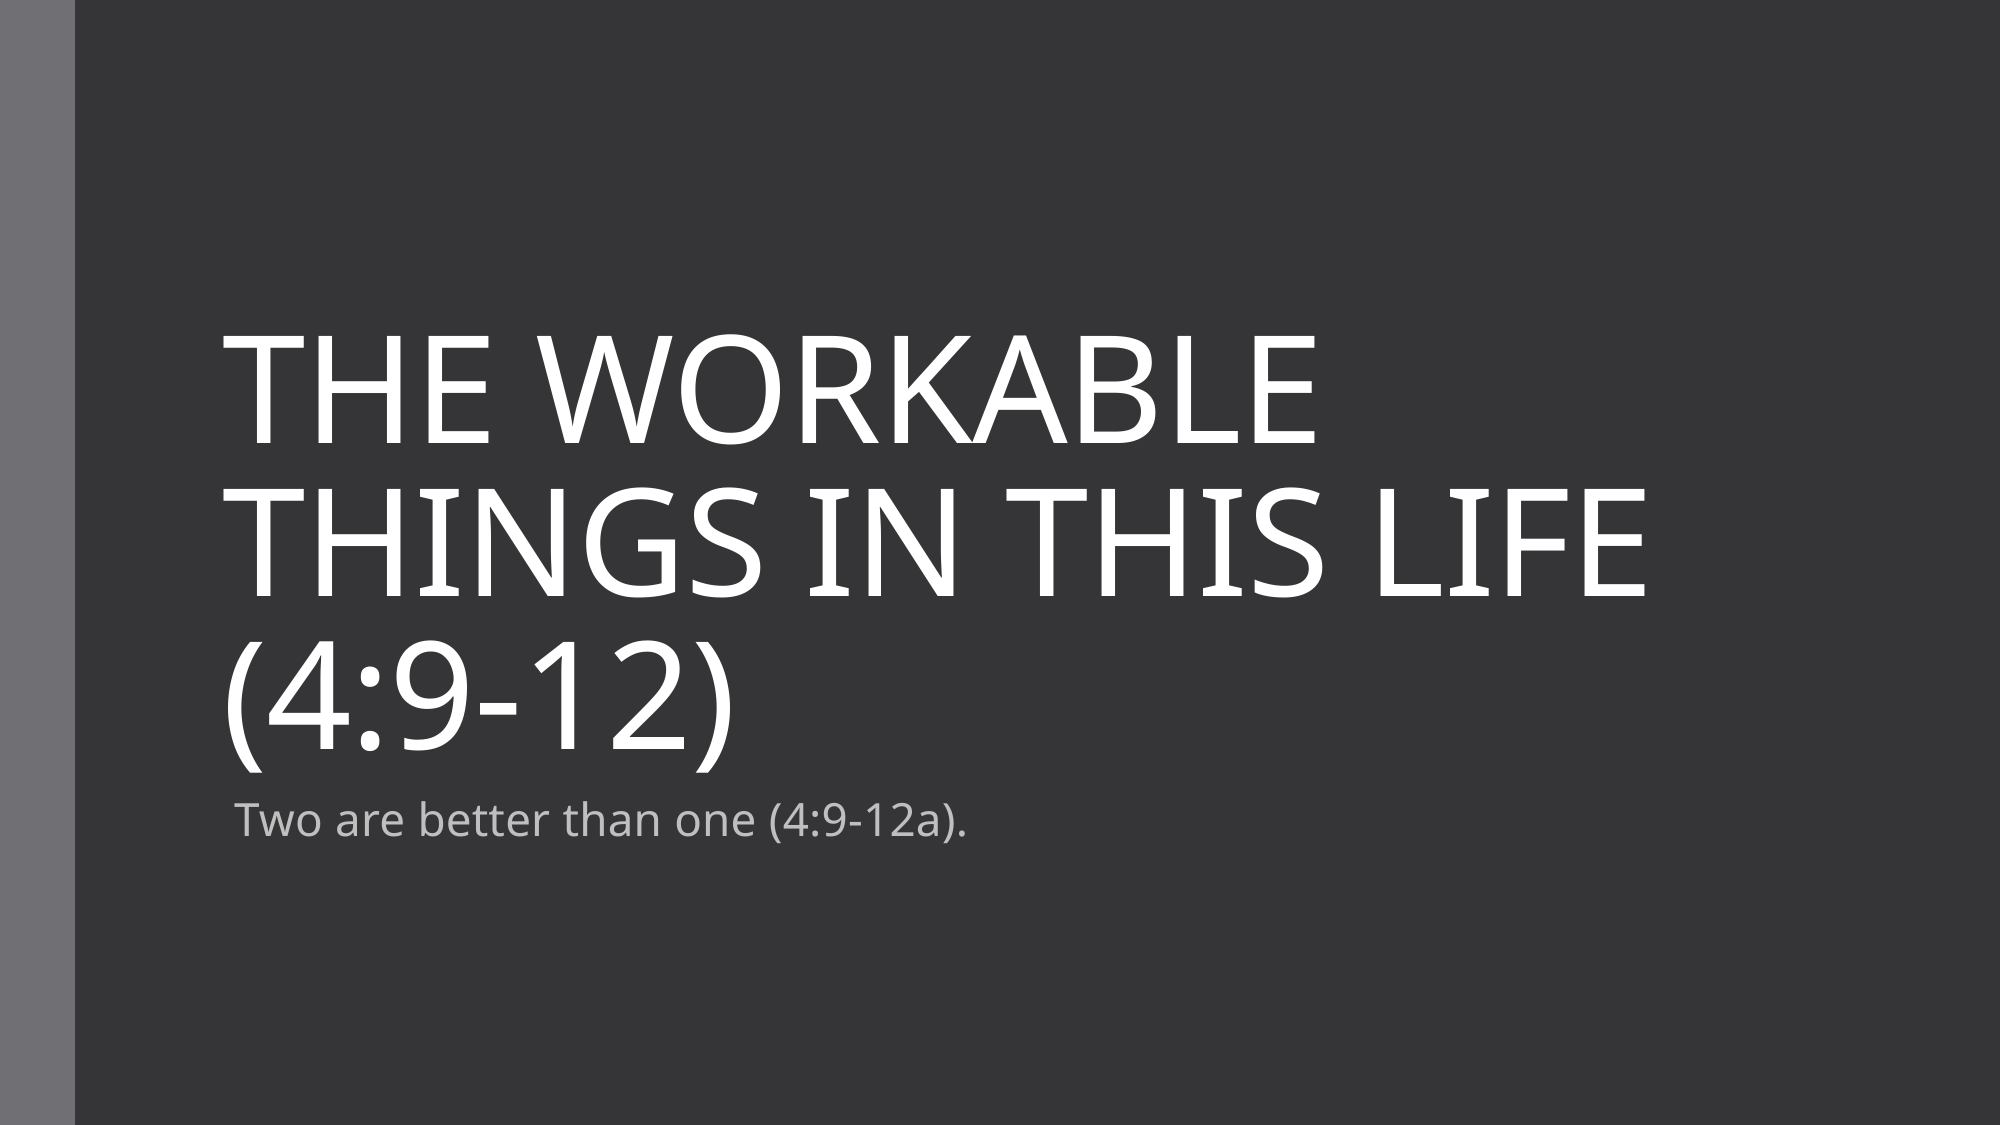

# THE WORKABLE THINGS IN THIS LIFE (4:9-12)
 Two are better than one (4:9-12a).